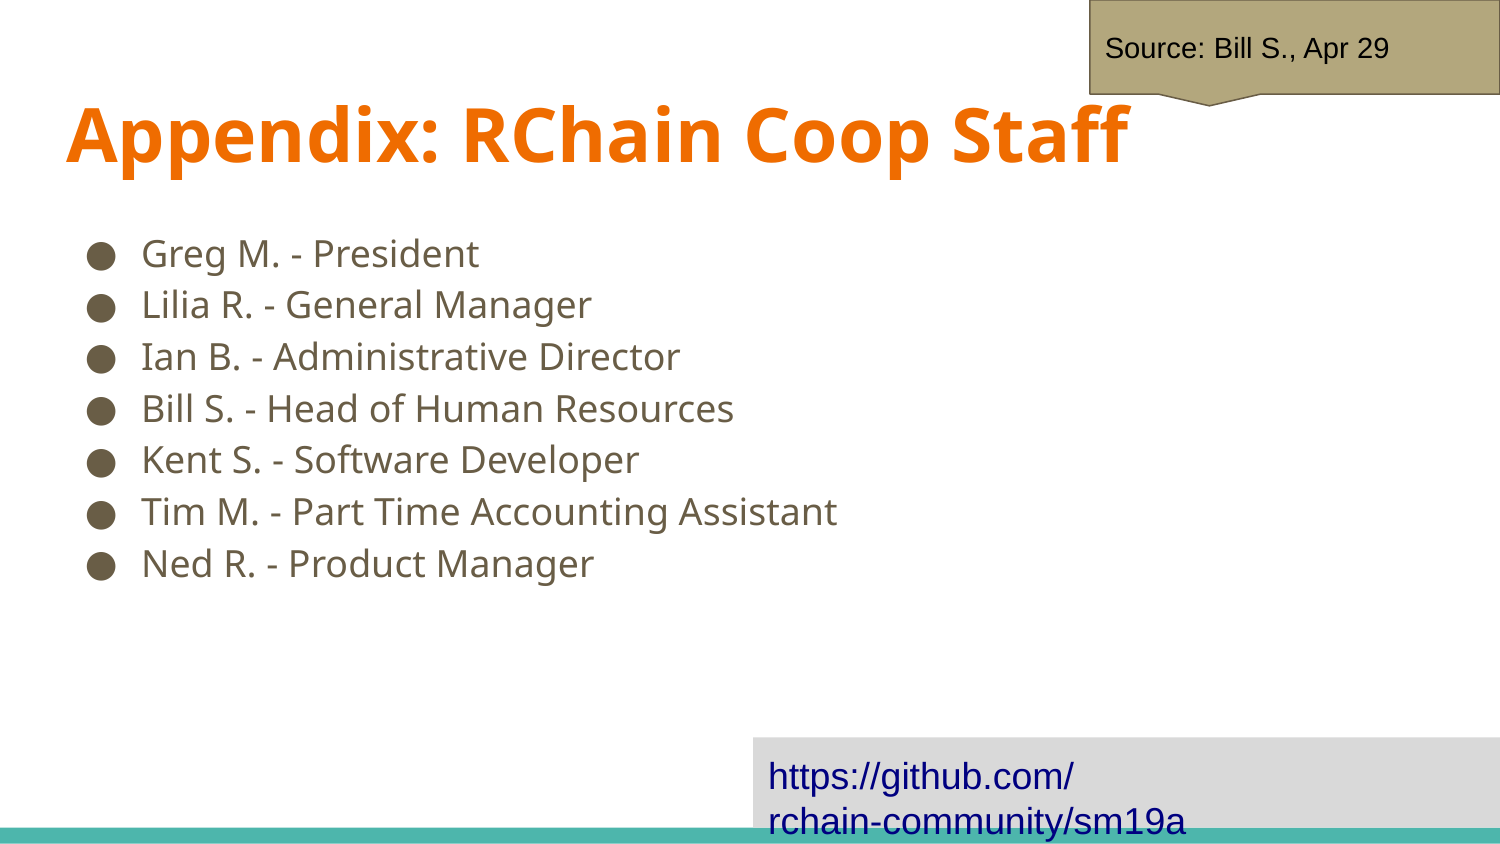

Source: Bill S., Apr 29
# Appendix: RChain Coop Staff
Greg M. - President
Lilia R. - General Manager
Ian B. - Administrative Director
Bill S. - Head of Human Resources
Kent S. - Software Developer
Tim M. - Part Time Accounting Assistant
Ned R. - Product Manager